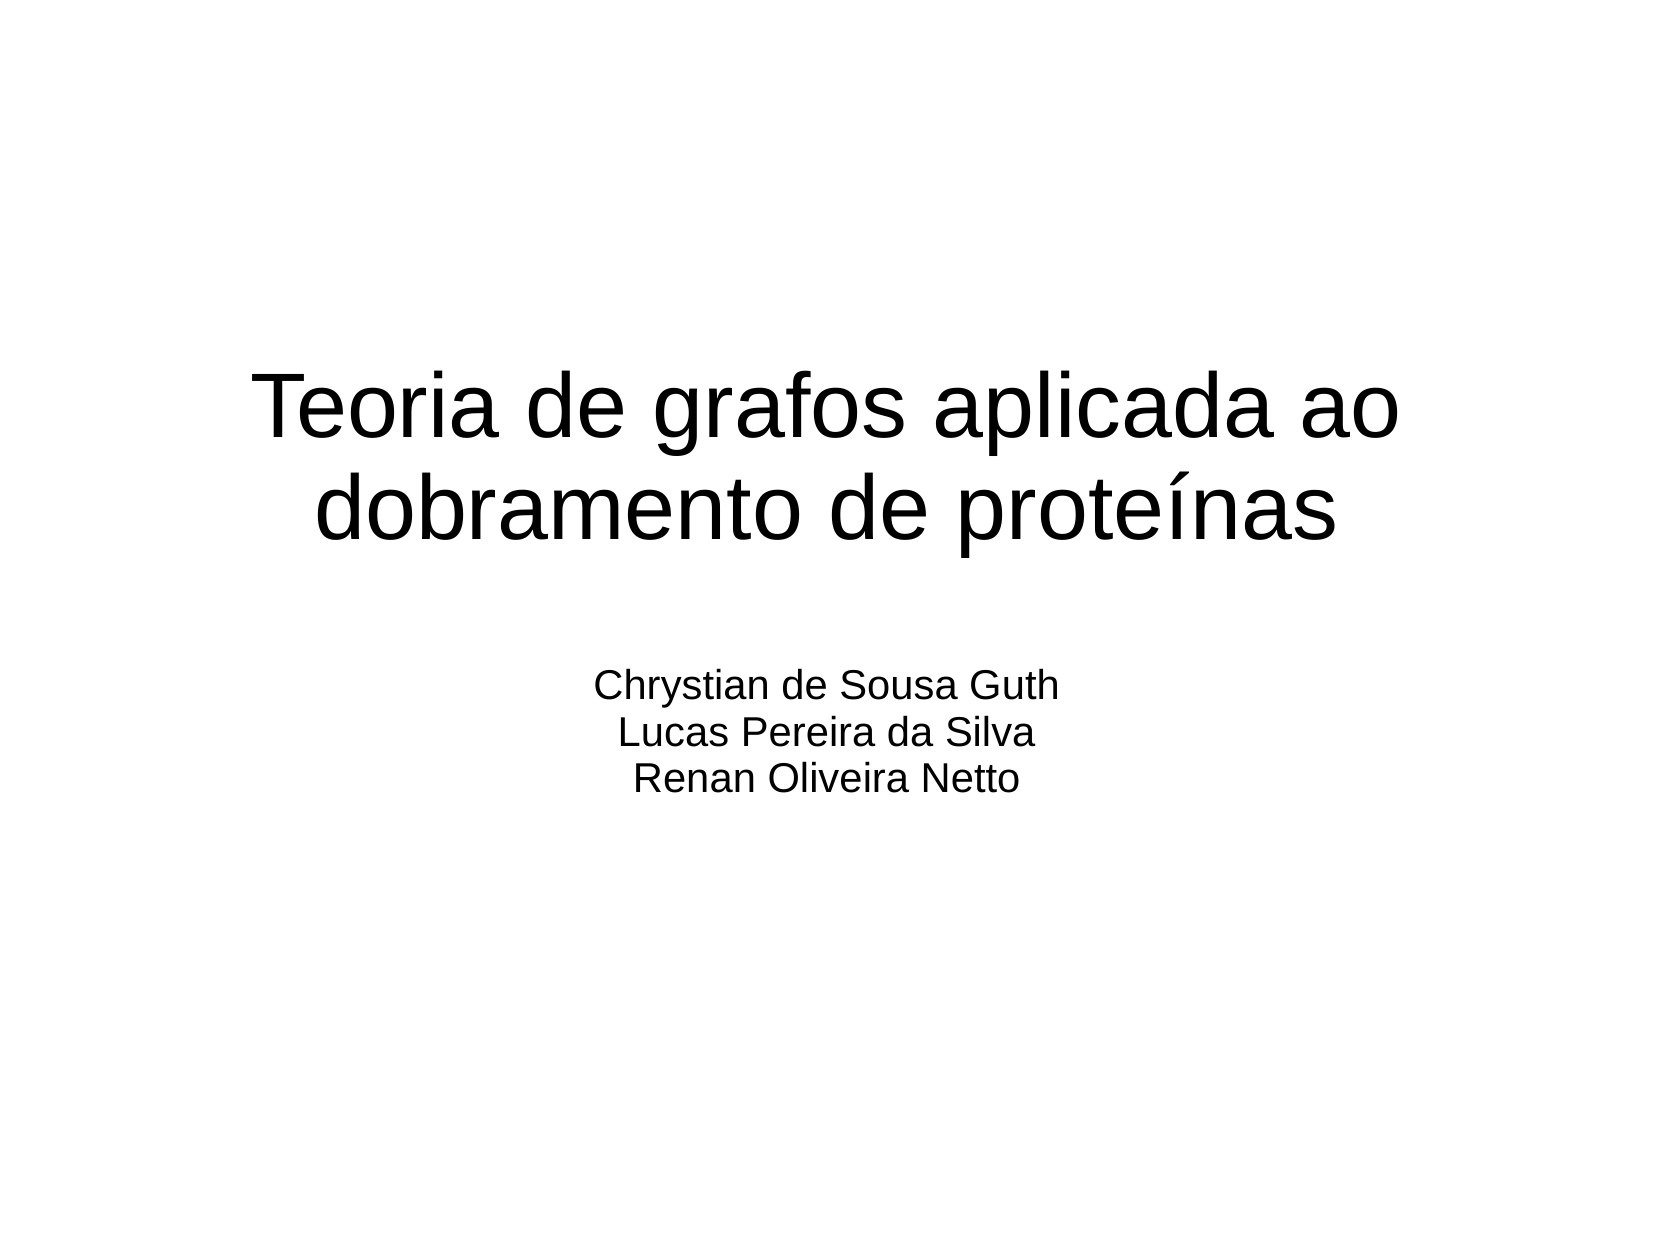

# Teoria de grafos aplicada ao dobramento de proteínas Chrystian de Sousa Guth Lucas Pereira da Silva Renan Oliveira Netto